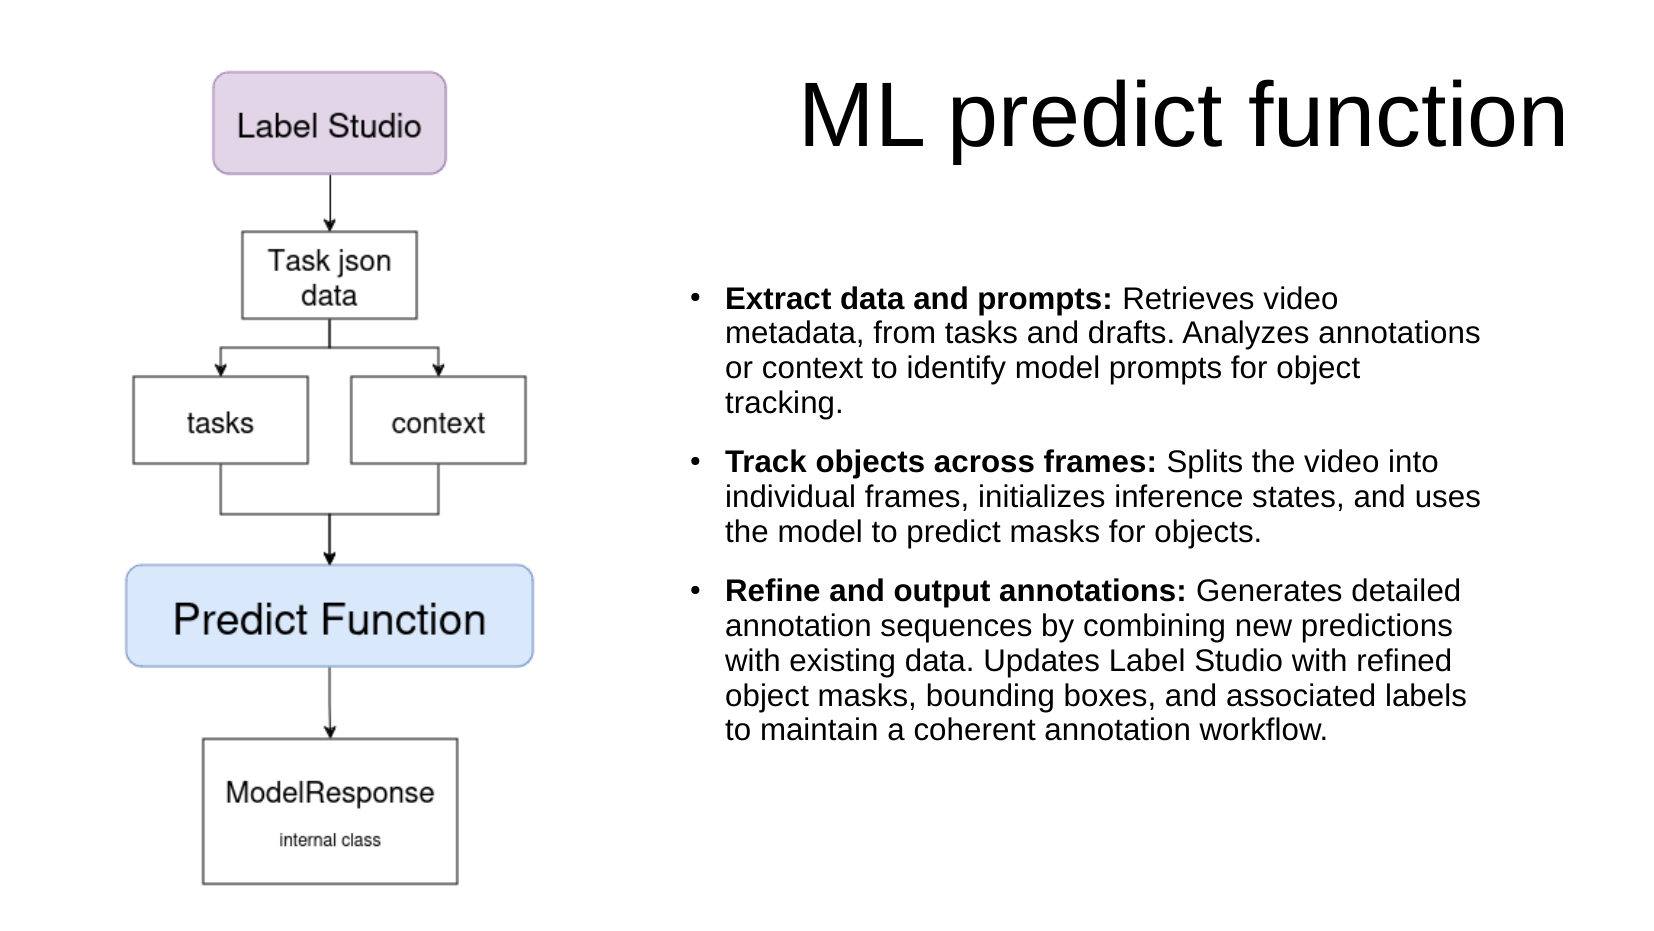

# ML predict function
Extract data and prompts: Retrieves video metadata, from tasks and drafts. Analyzes annotations or context to identify model prompts for object tracking.
Track objects across frames: Splits the video into individual frames, initializes inference states, and uses the model to predict masks for objects.
Refine and output annotations: Generates detailed annotation sequences by combining new predictions with existing data. Updates Label Studio with refined object masks, bounding boxes, and associated labels to maintain a coherent annotation workflow.